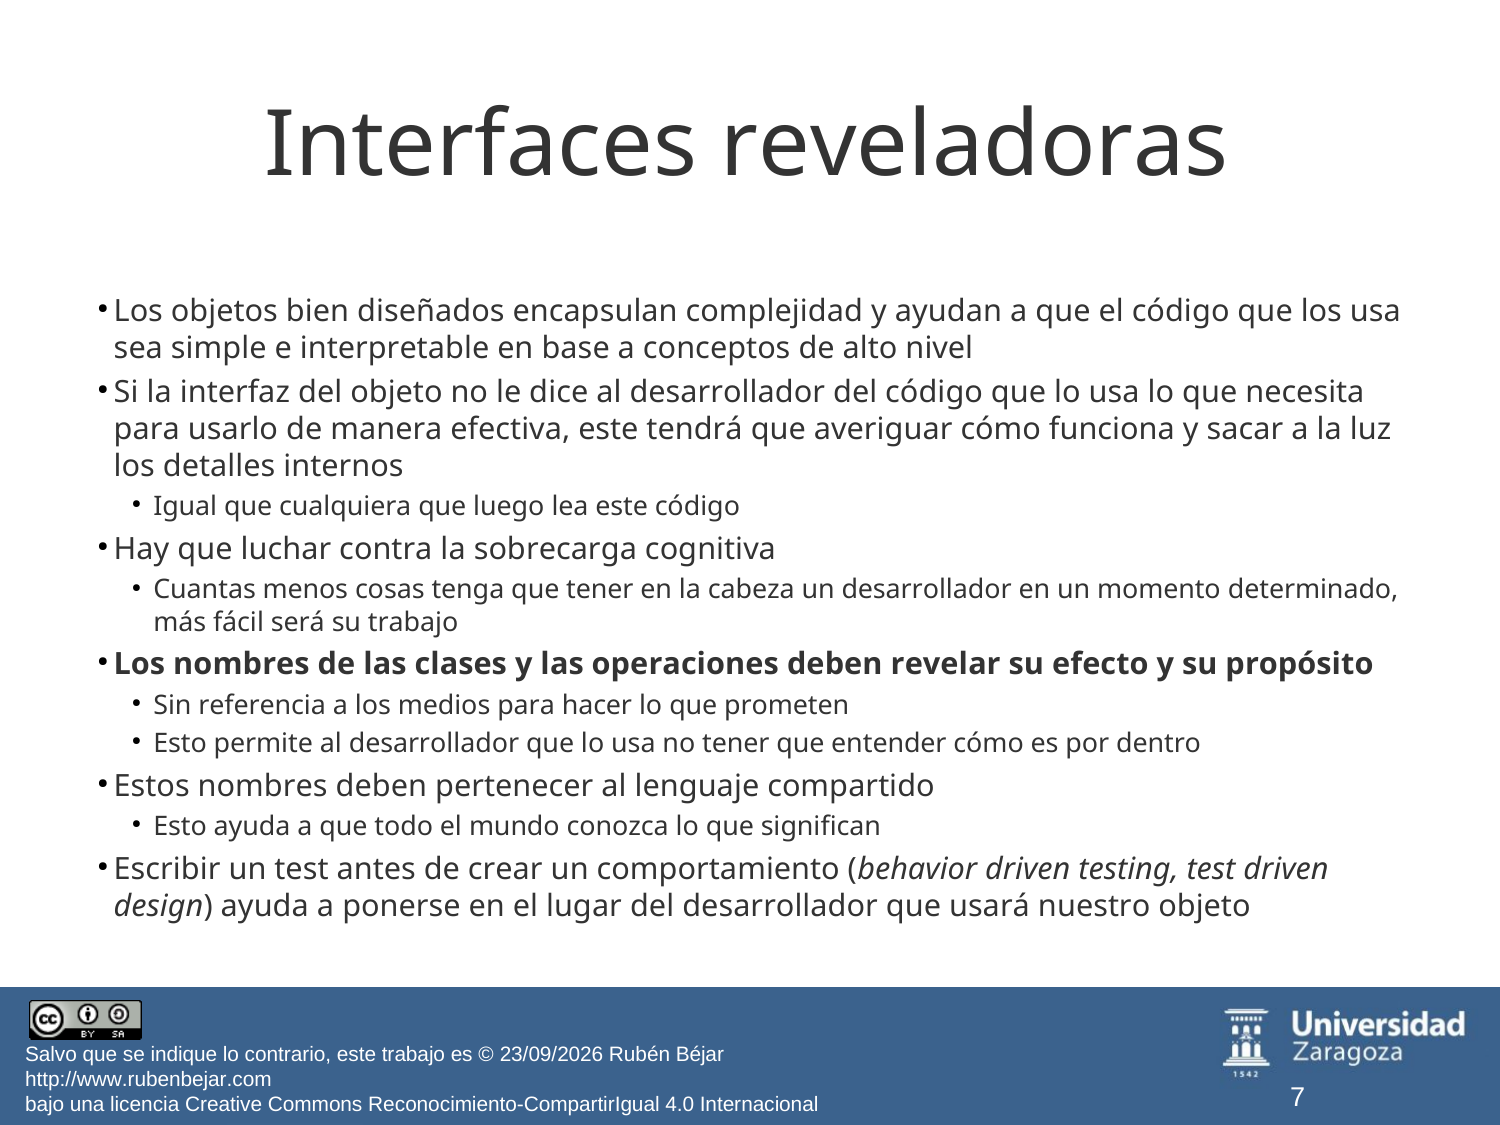

# Interfaces reveladoras
Los objetos bien diseñados encapsulan complejidad y ayudan a que el código que los usa sea simple e interpretable en base a conceptos de alto nivel
Si la interfaz del objeto no le dice al desarrollador del código que lo usa lo que necesita para usarlo de manera efectiva, este tendrá que averiguar cómo funciona y sacar a la luz los detalles internos
Igual que cualquiera que luego lea este código
Hay que luchar contra la sobrecarga cognitiva
Cuantas menos cosas tenga que tener en la cabeza un desarrollador en un momento determinado, más fácil será su trabajo
Los nombres de las clases y las operaciones deben revelar su efecto y su propósito
Sin referencia a los medios para hacer lo que prometen
Esto permite al desarrollador que lo usa no tener que entender cómo es por dentro
Estos nombres deben pertenecer al lenguaje compartido
Esto ayuda a que todo el mundo conozca lo que significan
Escribir un test antes de crear un comportamiento (behavior driven testing, test driven design) ayuda a ponerse en el lugar del desarrollador que usará nuestro objeto